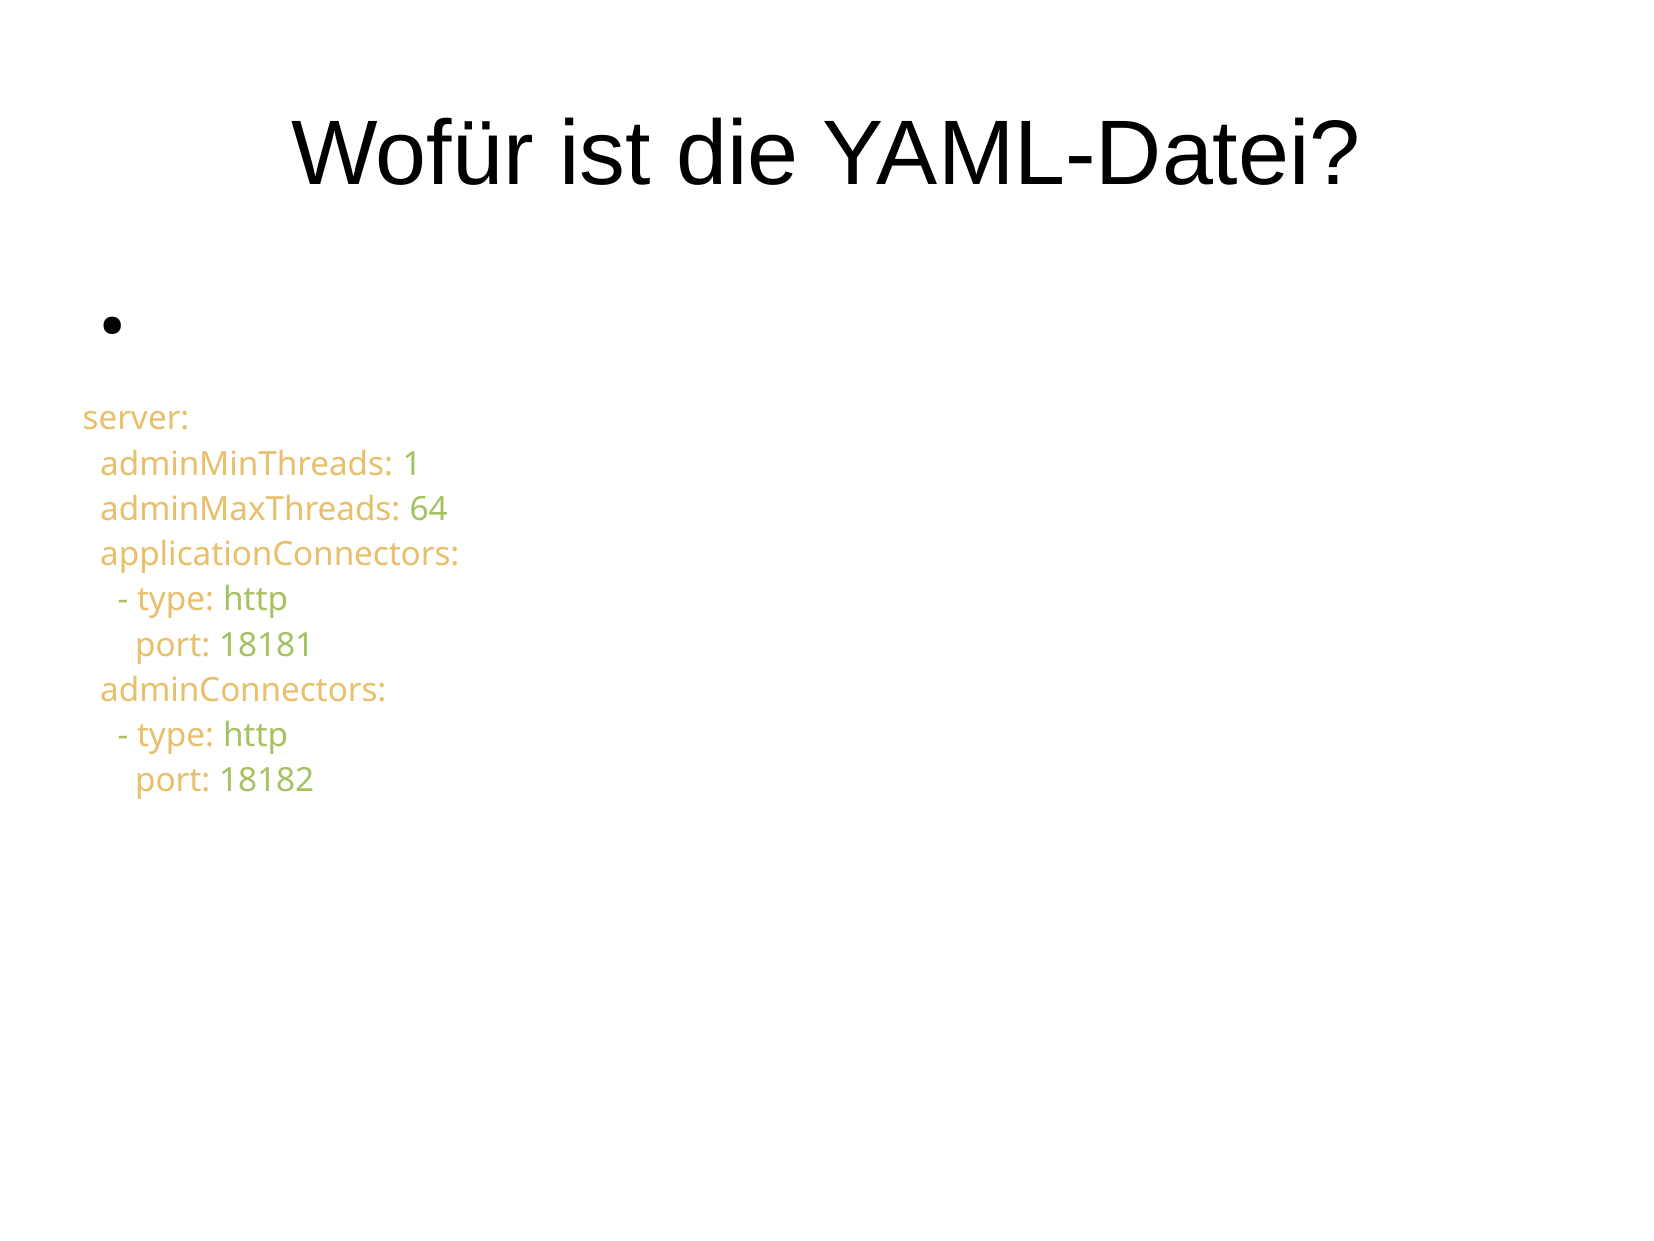

# Wofür ist die YAML-Datei?
server:
 adminMinThreads: 1
 adminMaxThreads: 64
 applicationConnectors:
 - type: http
 port: 18181
 adminConnectors:
 - type: http
 port: 18182